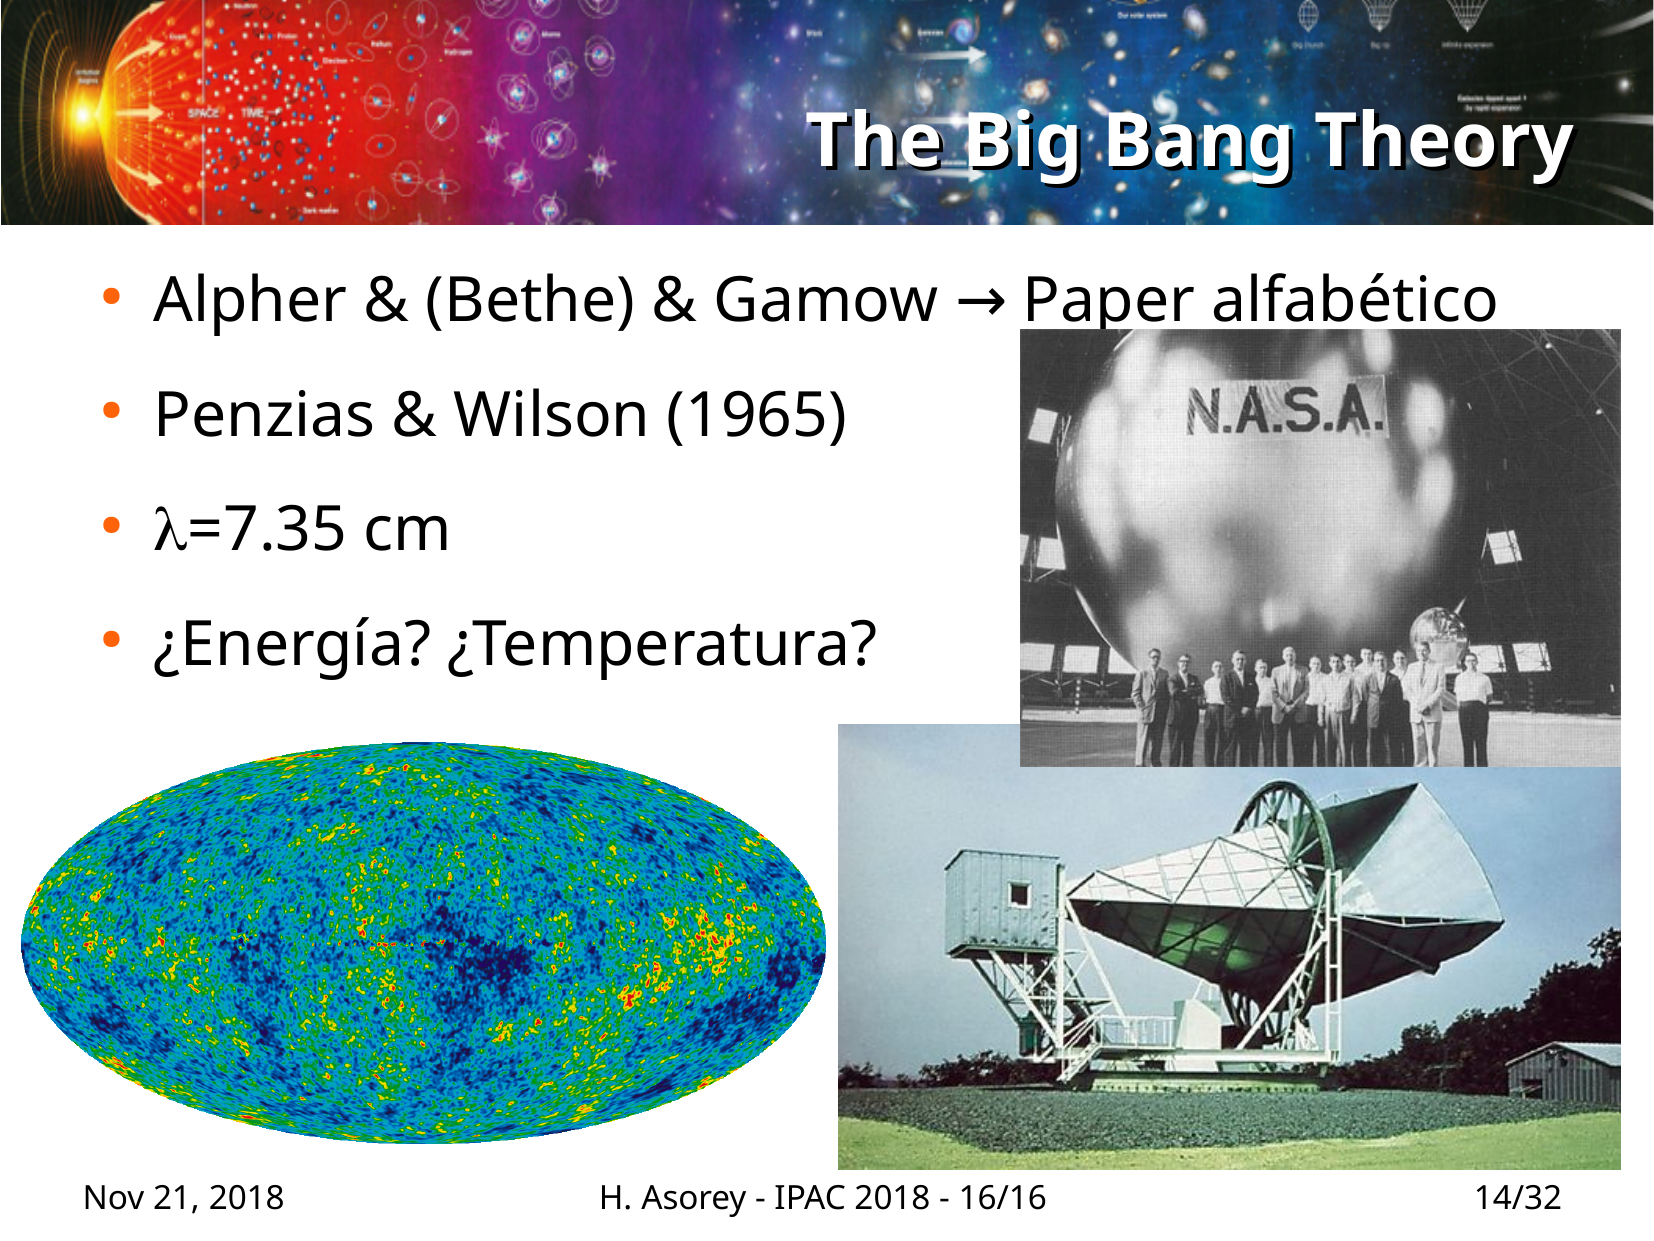

# The Big Bang Theory
Alpher & (Bethe) & Gamow → Paper alfabético
Penzias & Wilson (1965)
l=7.35 cm
¿Energía? ¿Temperatura?
Nov 21, 2018
H. Asorey - IPAC 2018 - 16/16
14